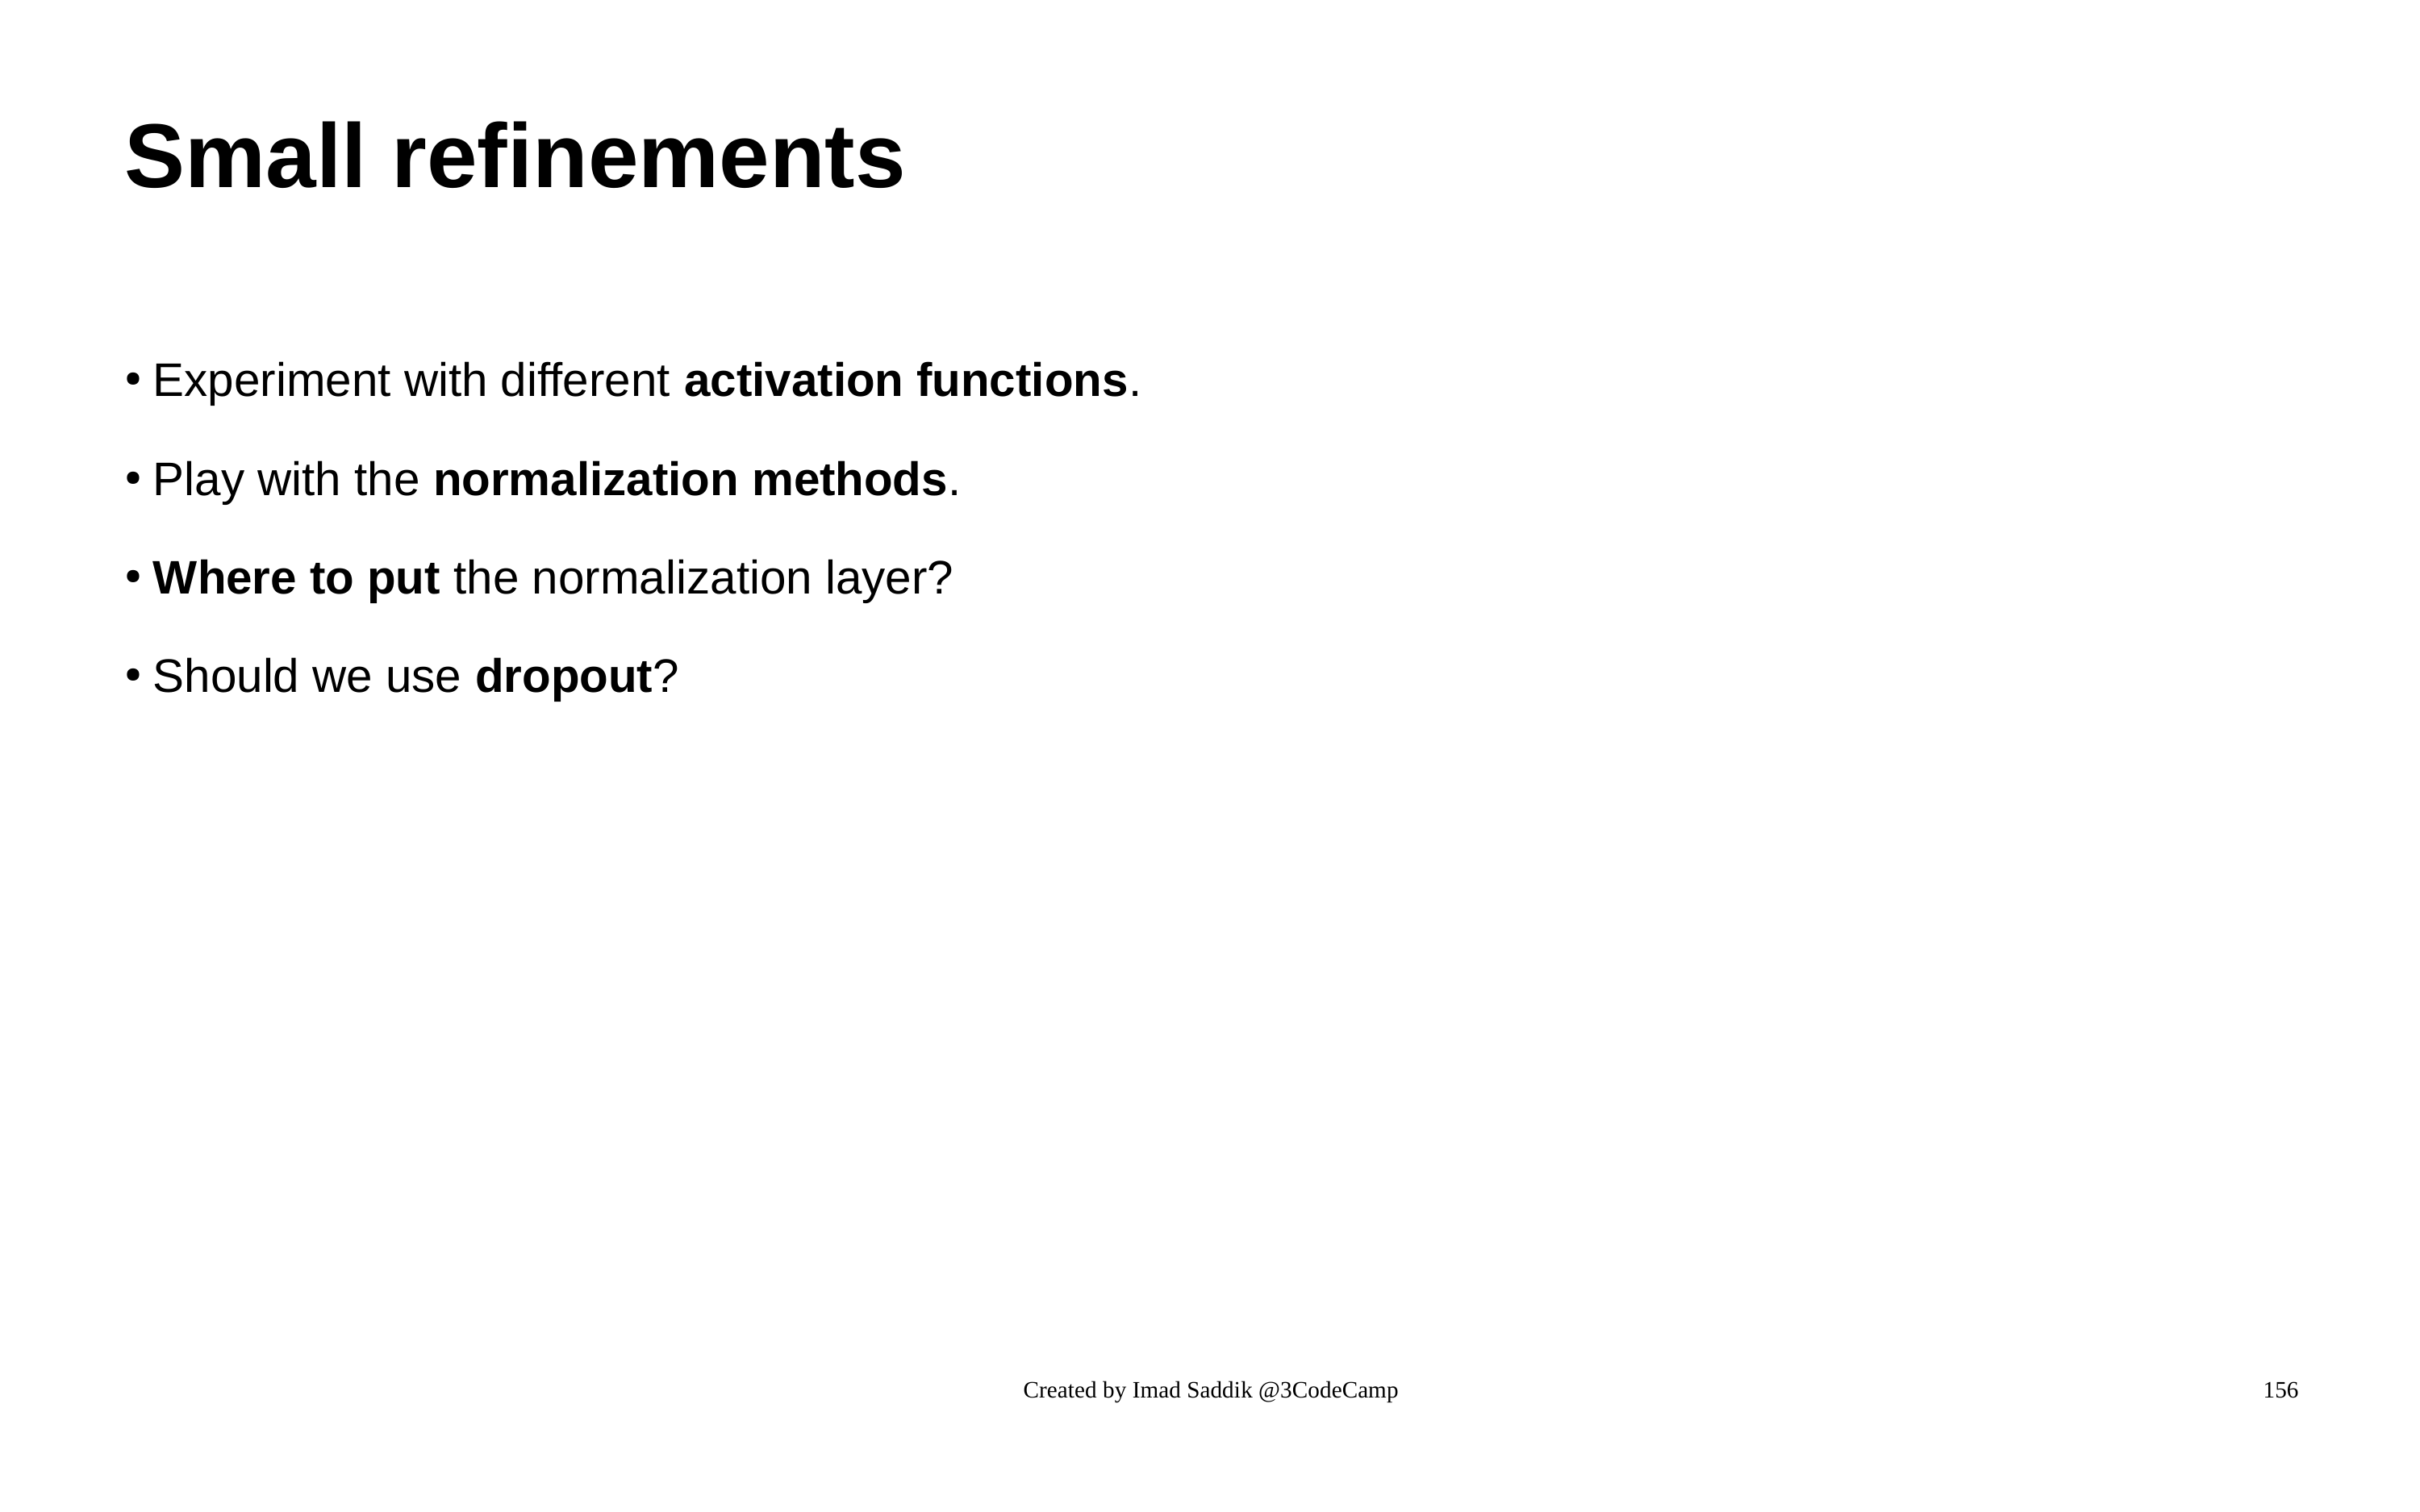

Small refinements
Experiment with different activation functions.
Play with the normalization methods.
Where to put the normalization layer?
Should we use dropout?
Created by Imad Saddik @3CodeCamp
156